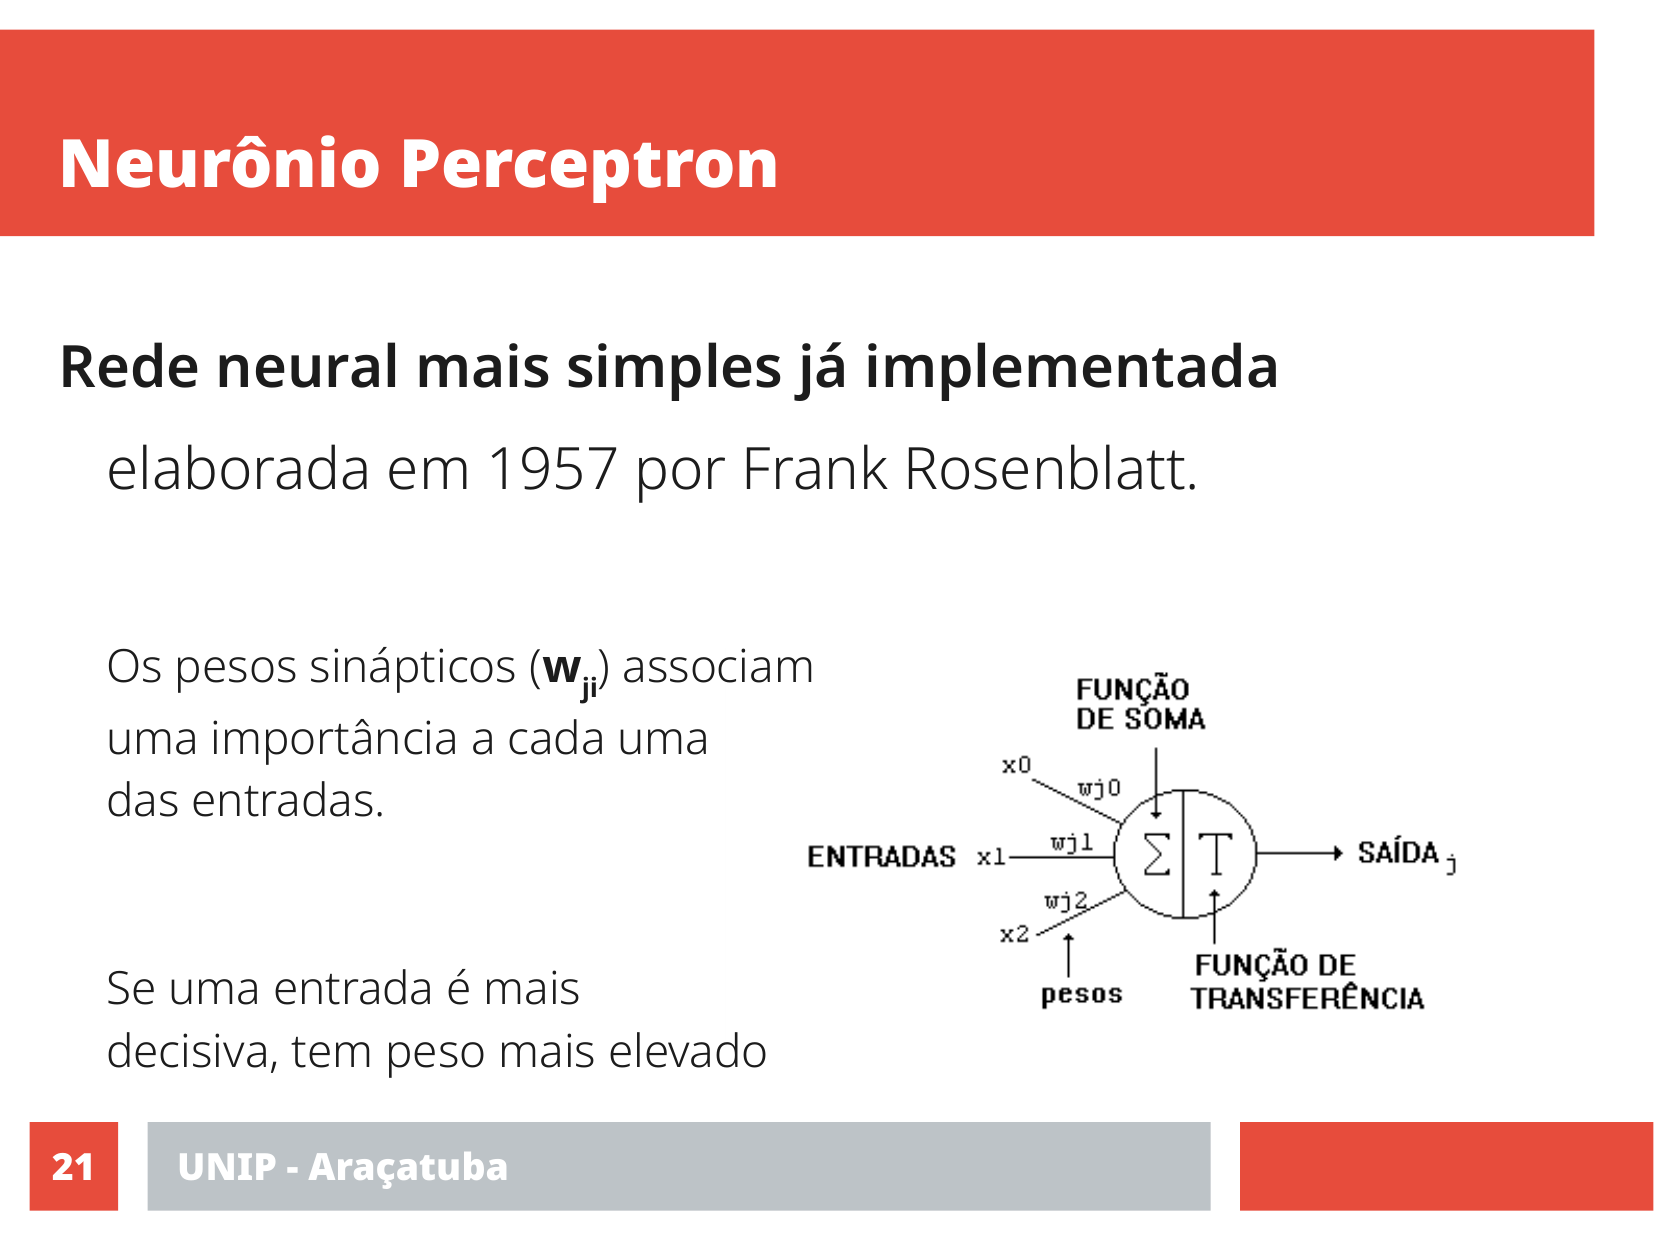

# Neurônio Perceptron
Rede neural mais simples já implementada
elaborada em 1957 por Frank Rosenblatt.
Os pesos sinápticos (wji) associam
uma importância a cada uma
das entradas.
Se uma entrada é mais
decisiva, tem peso mais elevado
21
UNIP - Araçatuba